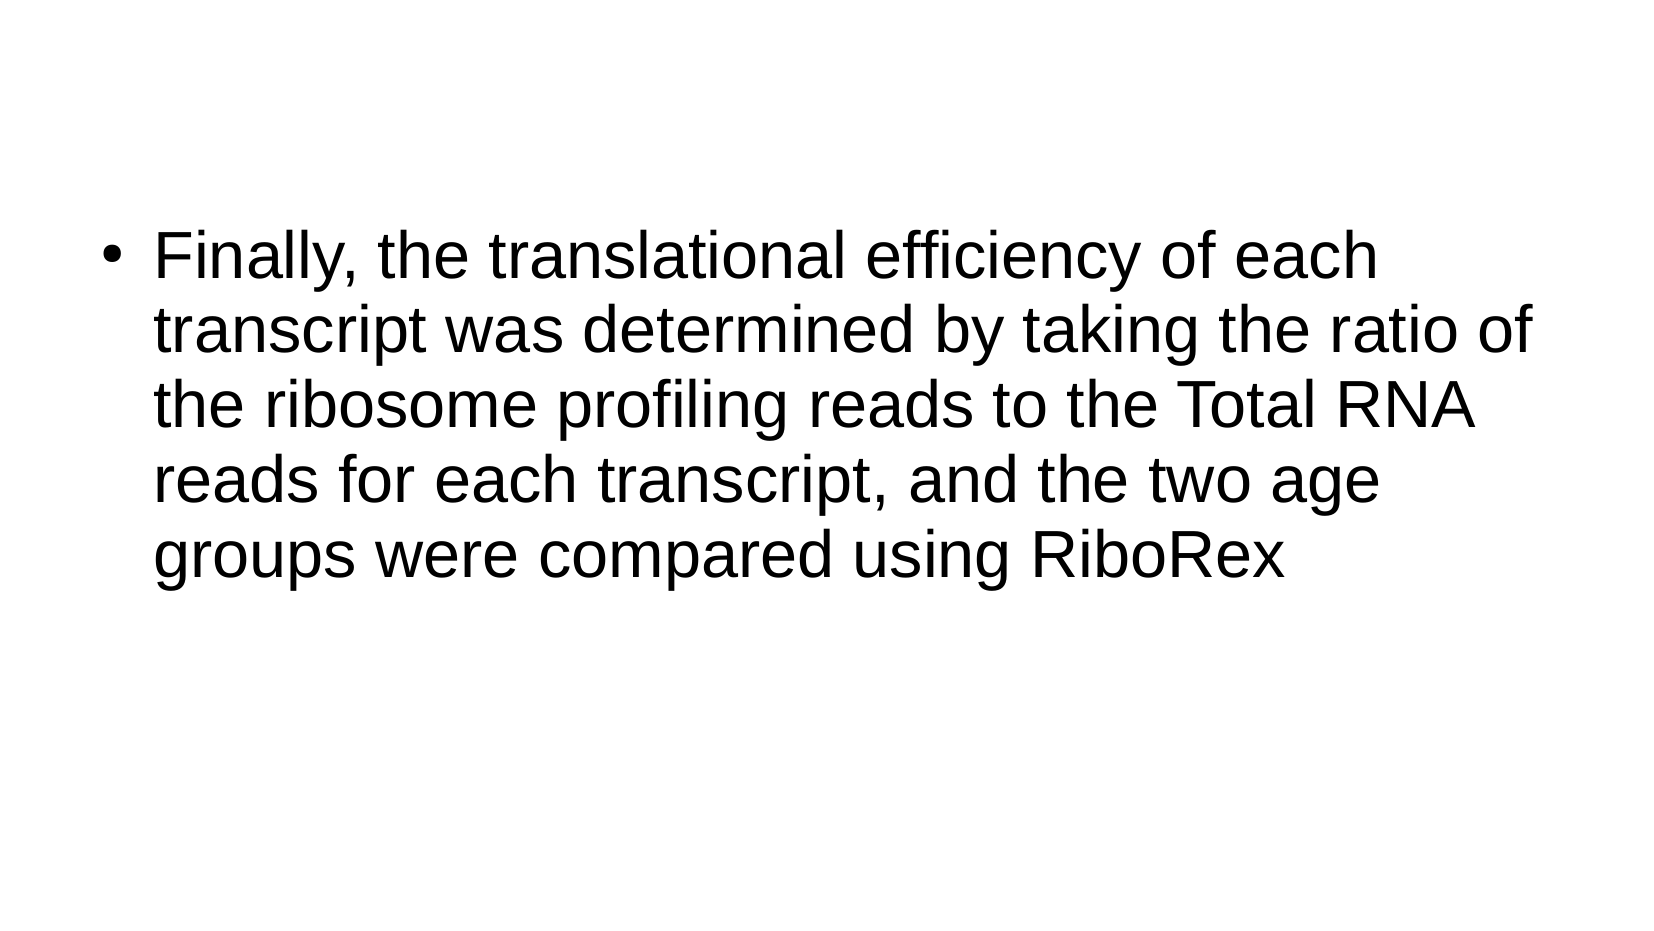

#
Finally, the translational efficiency of each transcript was determined by taking the ratio of the ribosome profiling reads to the Total RNA reads for each transcript, and the two age groups were compared using RiboRex